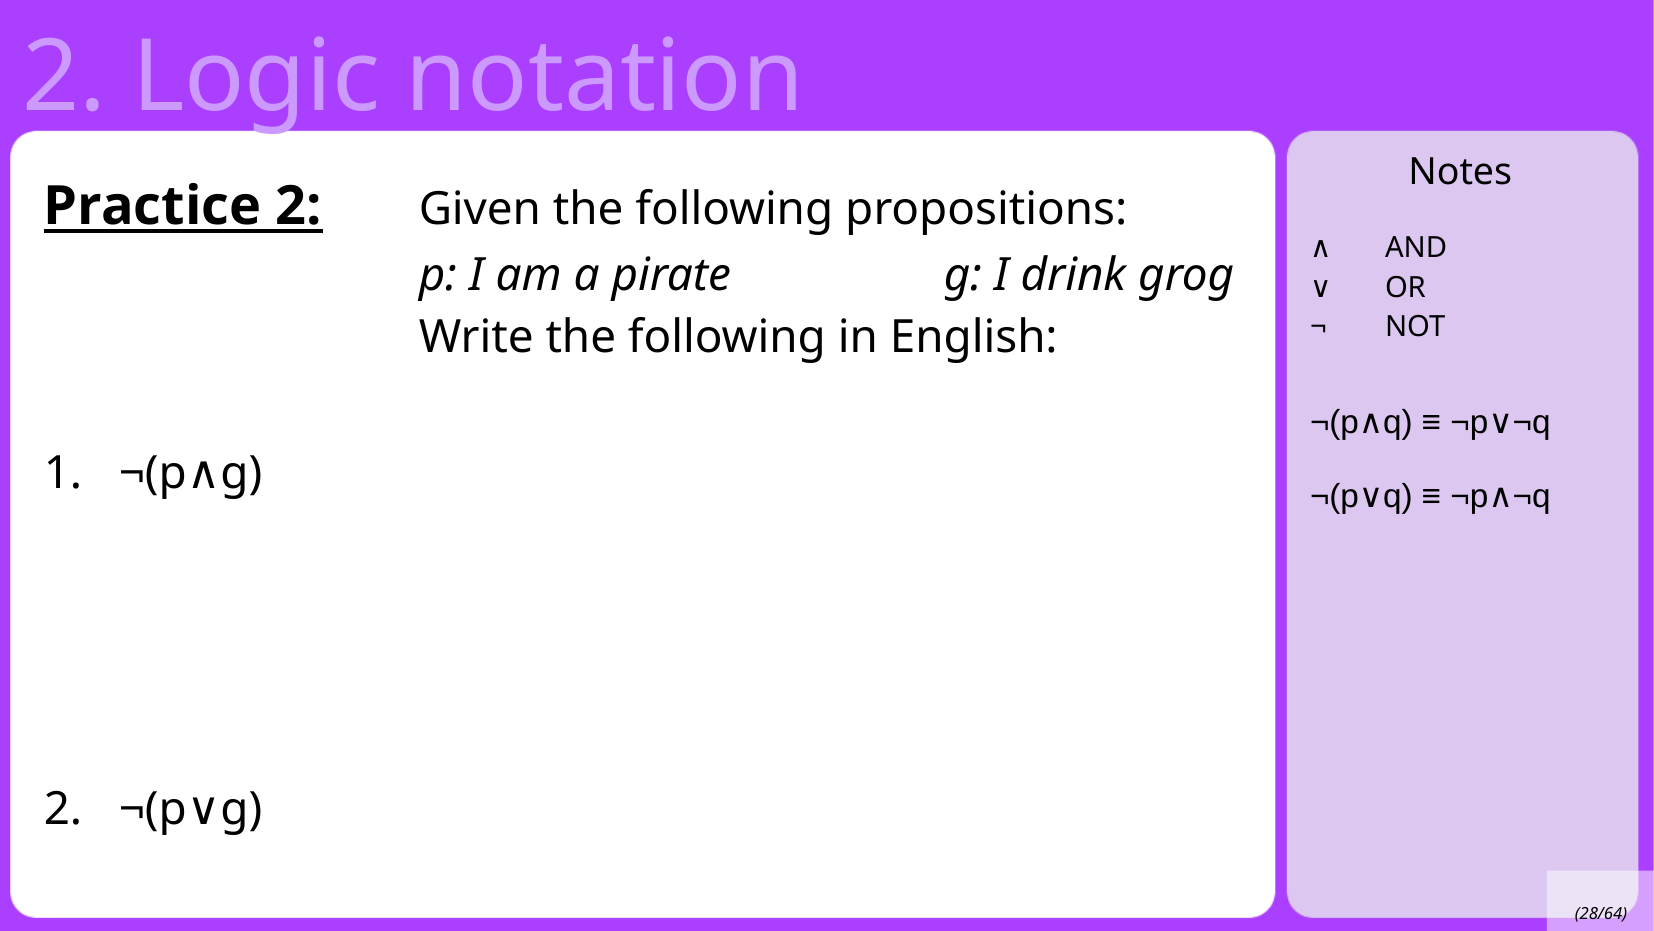

# 2. Logic notation
Notes
Practice 2:		Given the following propositions:
					p: I am a pirate			g: I drink grog
					Write the following in English:
1.	¬(p∧g)
2.	¬(p∨g)
∧	AND
∨	OR
¬	NOT
¬(p∧q) ≡ ¬p∨¬q
¬(p∨q) ≡ ¬p∧¬q